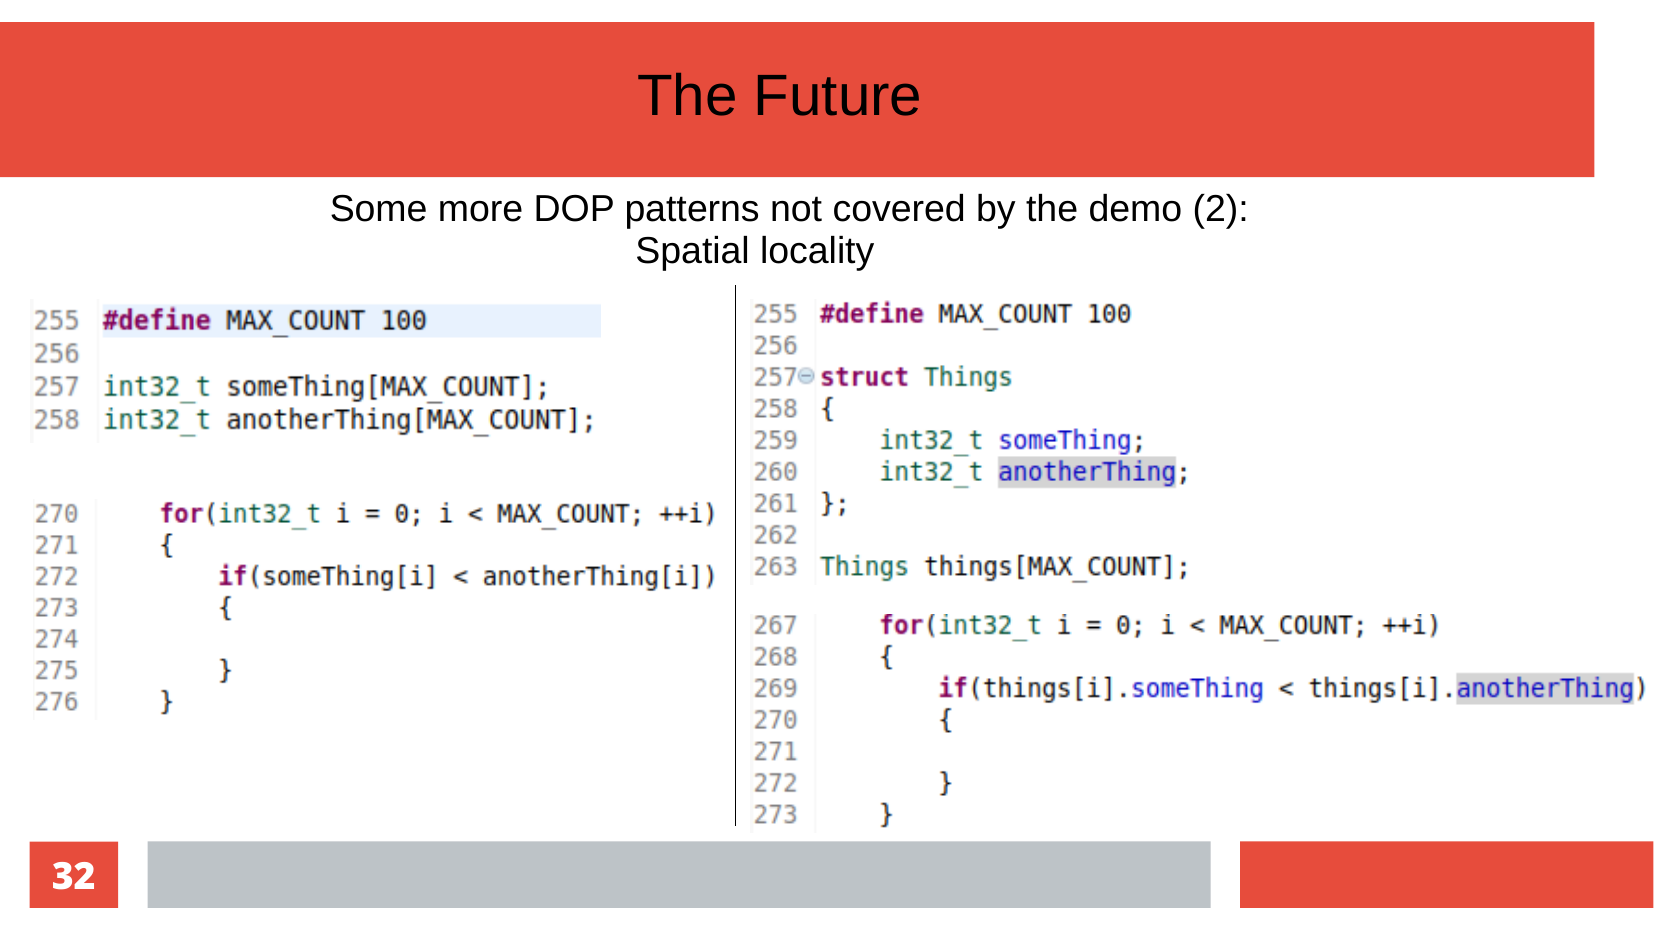

The Future
Some more DOP patterns not covered by the demo (2):
				 Spatial locality
32